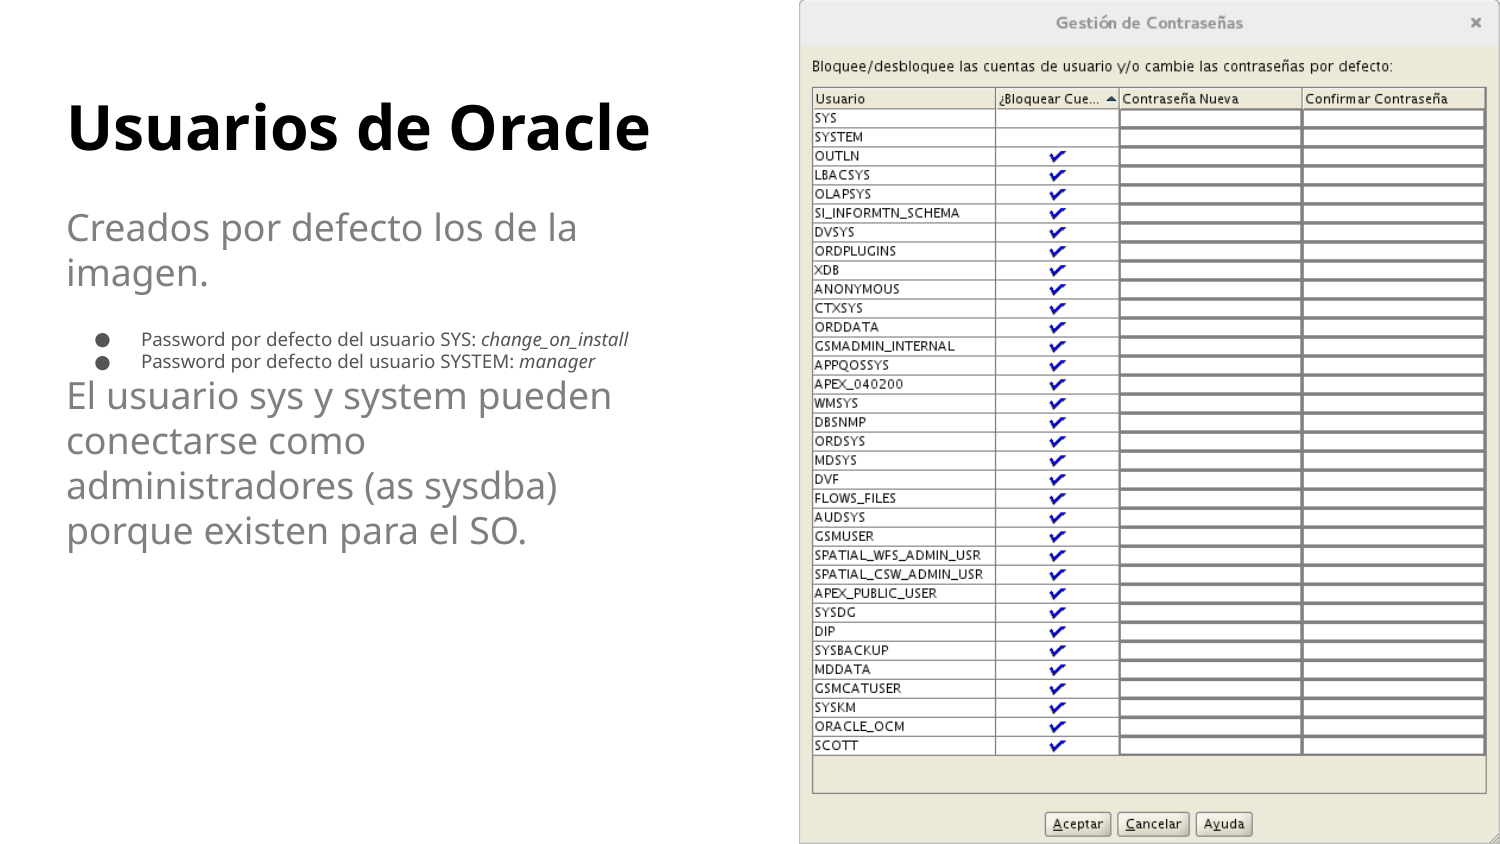

# Usuarios de Oracle
Creados por defecto los de la imagen.
Password por defecto del usuario SYS: change_on_install
Password por defecto del usuario SYSTEM: manager
El usuario sys y system pueden conectarse como administradores (as sysdba) porque existen para el SO.